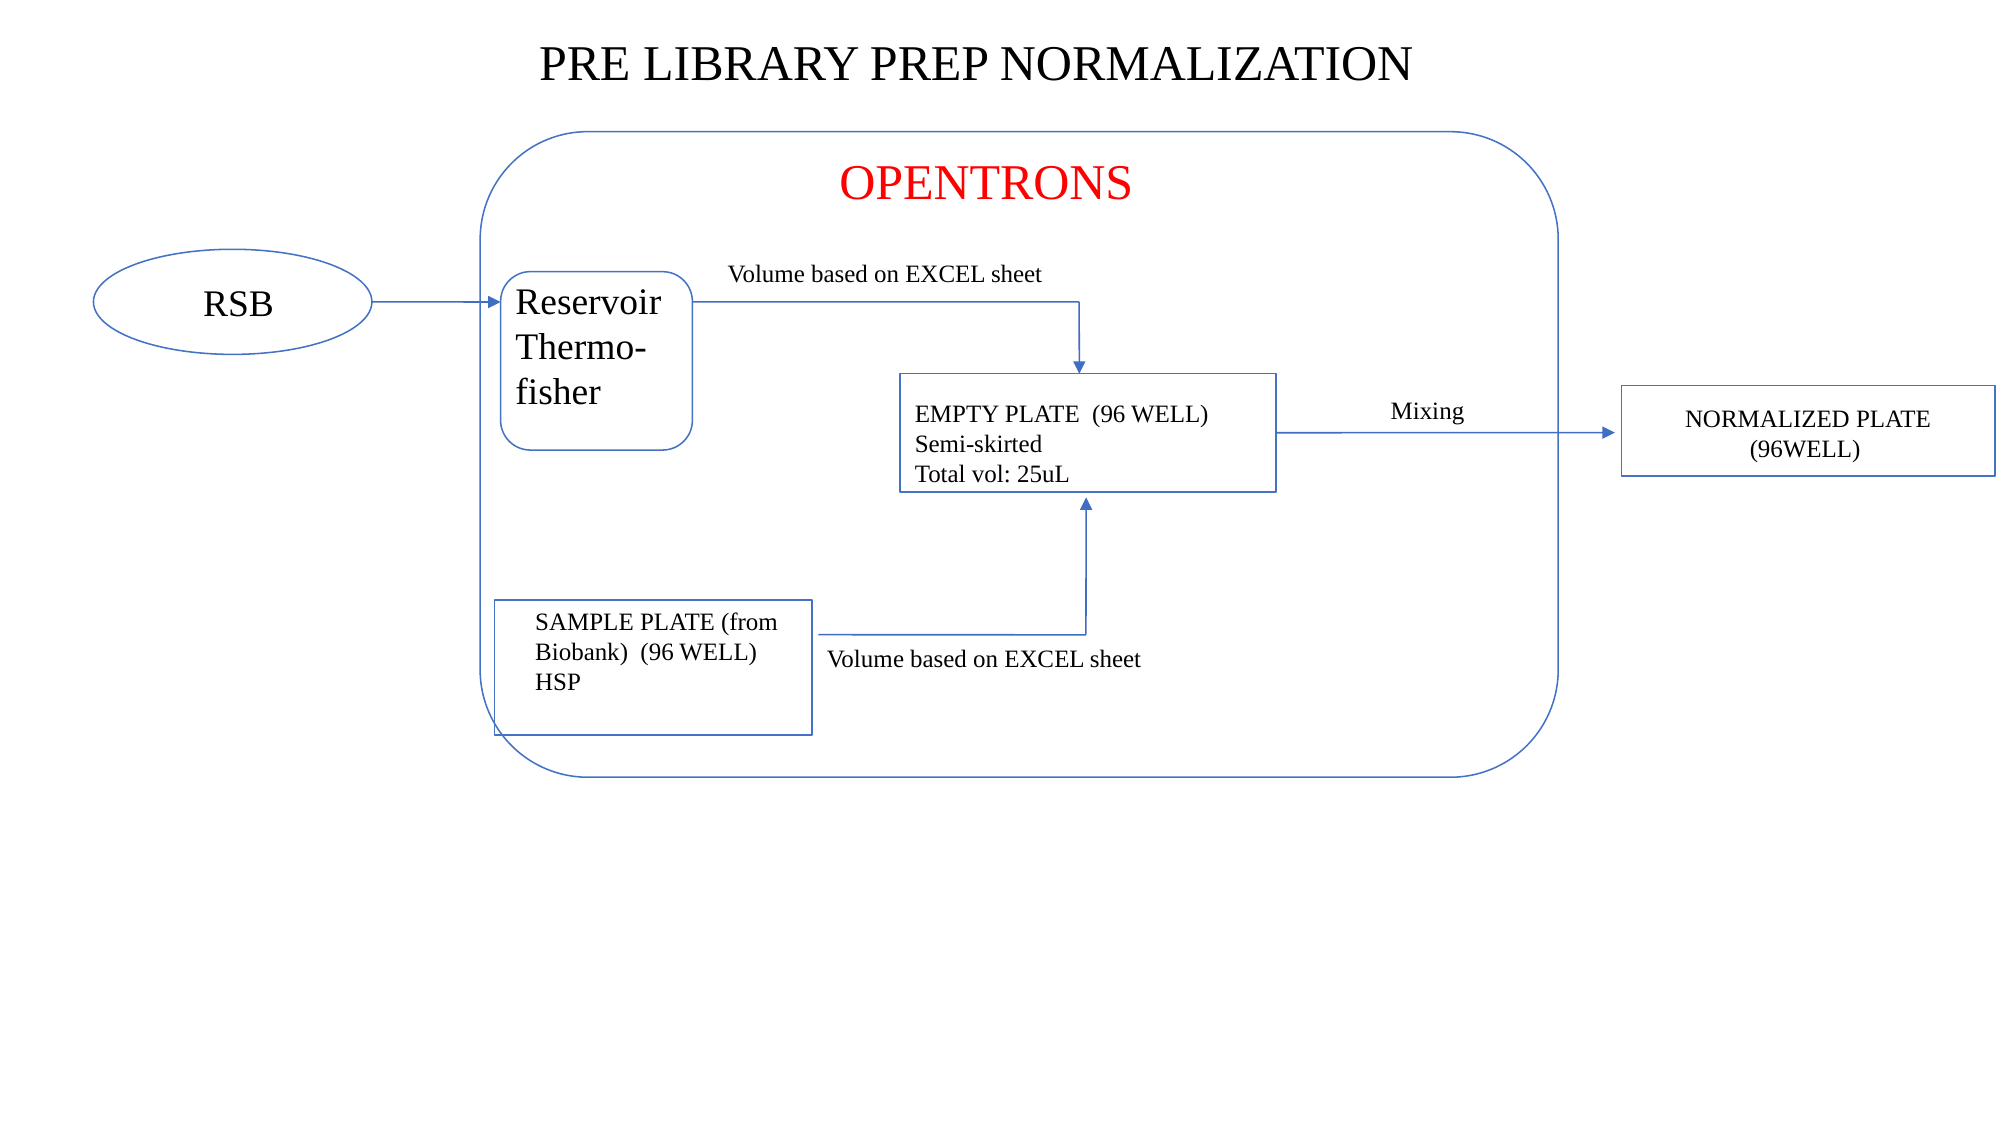

PRE LIBRARY PREP NORMALIZATION
OPENTRONS
Volume based on EXCEL sheet
Reservoir
Thermo-
fisher
 RSB
Mixing
EMPTY PLATE (96 WELL)
Semi-skirted
Total vol: 25uL
NORMALIZED PLATE (96WELL)
SAMPLE PLATE (from Biobank) (96 WELL)
HSP
Volume based on EXCEL sheet